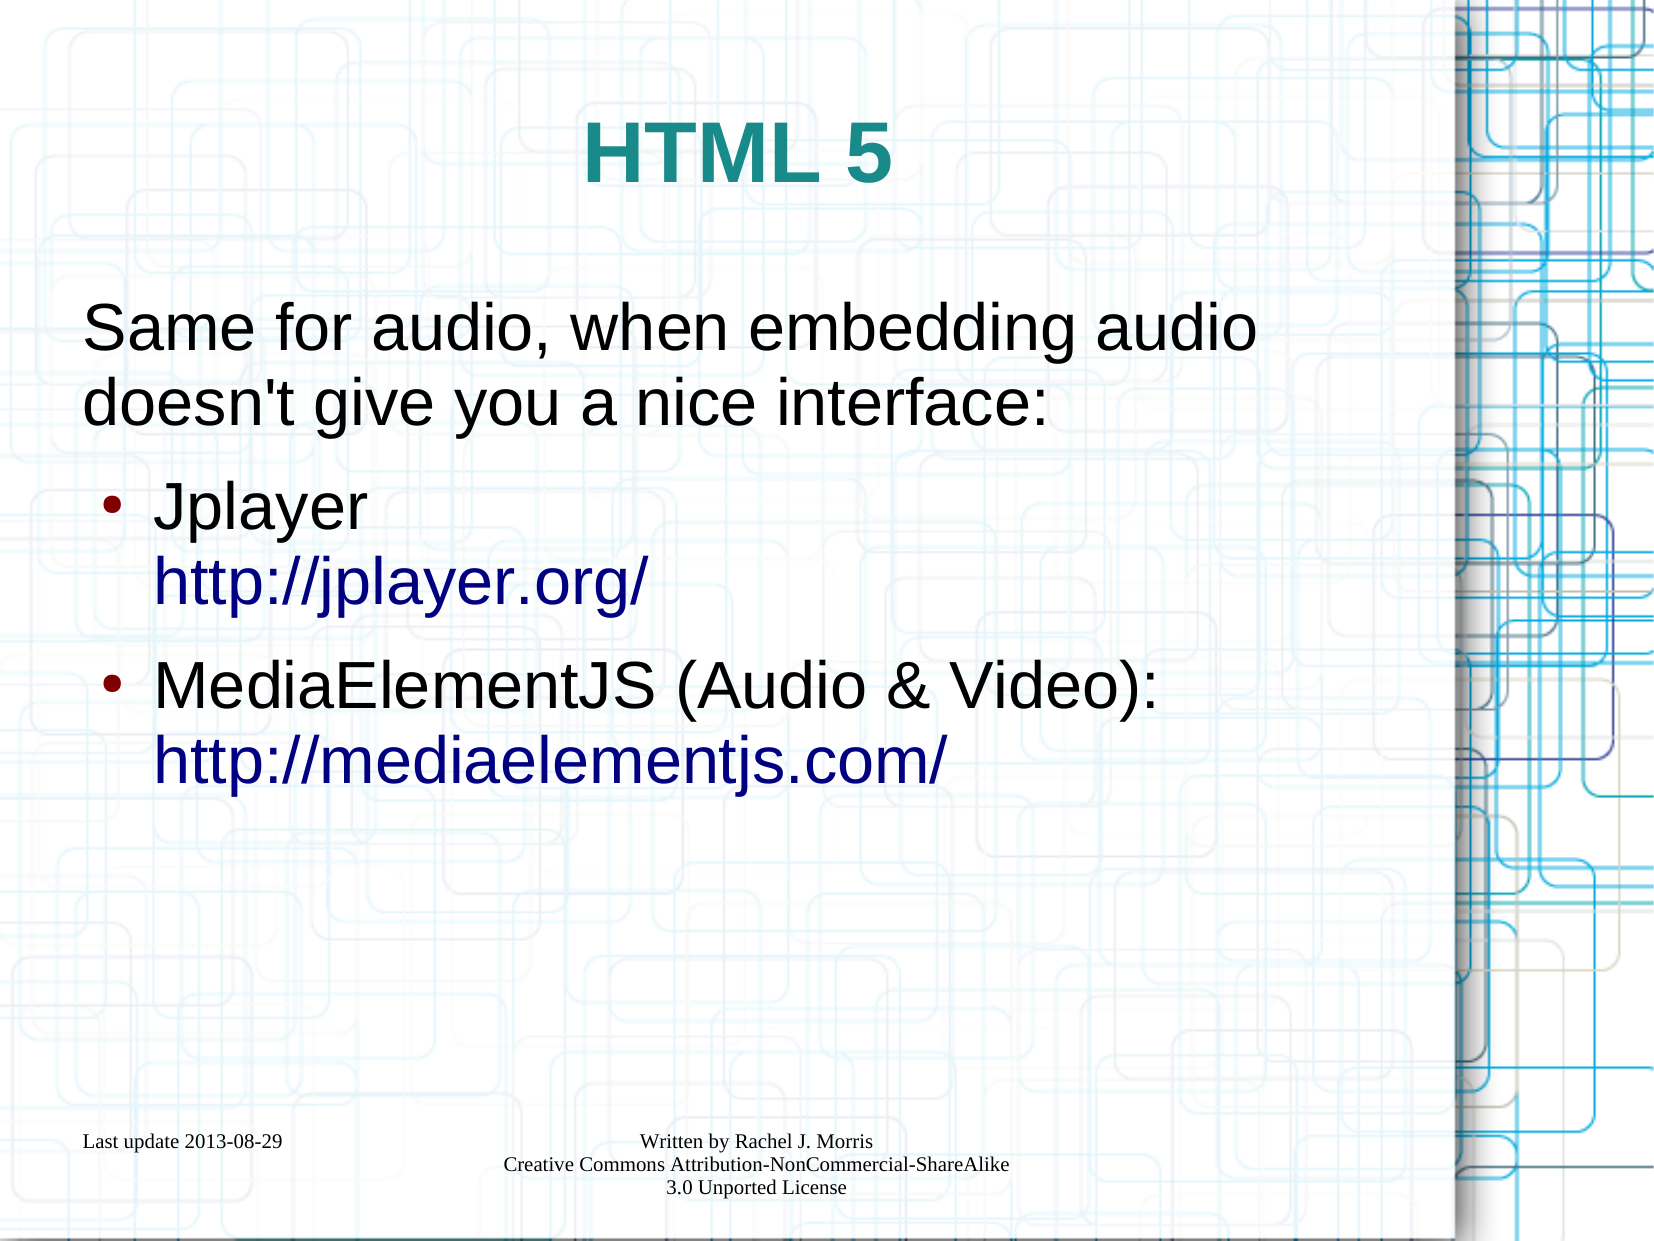

# HTML 5
Same for audio, when embedding audio doesn't give you a nice interface:
Jplayer
http://jplayer.org/
MediaElementJS (Audio & Video):
http://mediaelementjs.com/